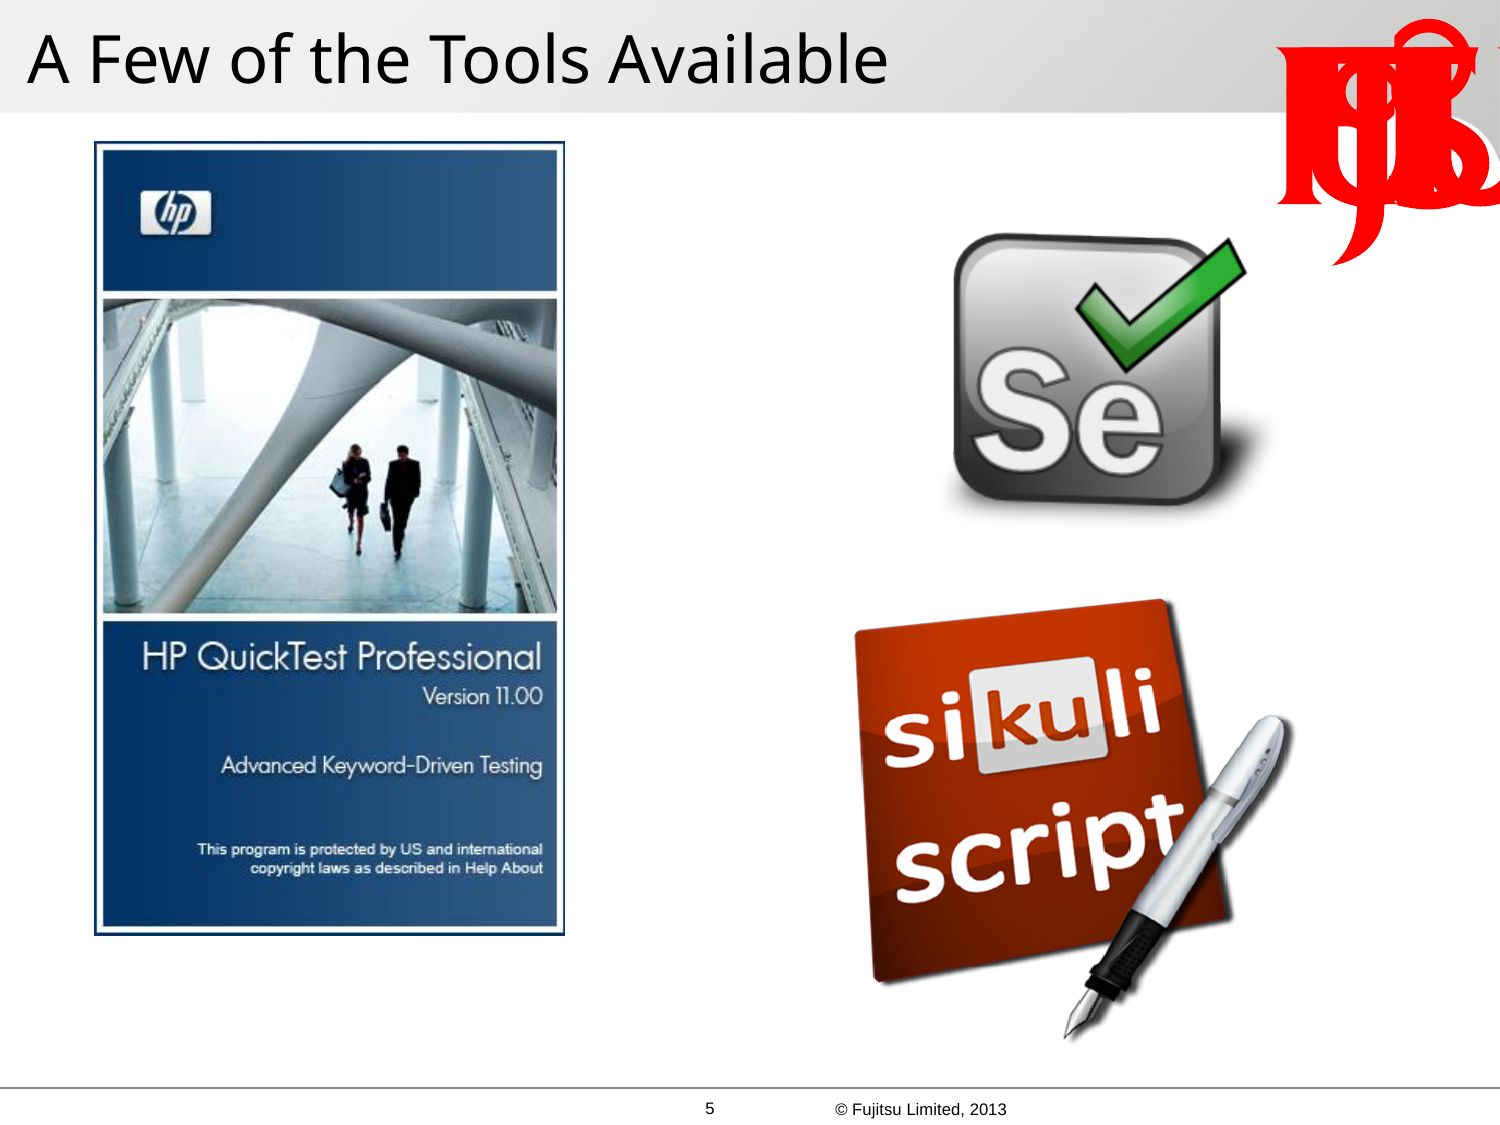

# A Few of the Tools Available